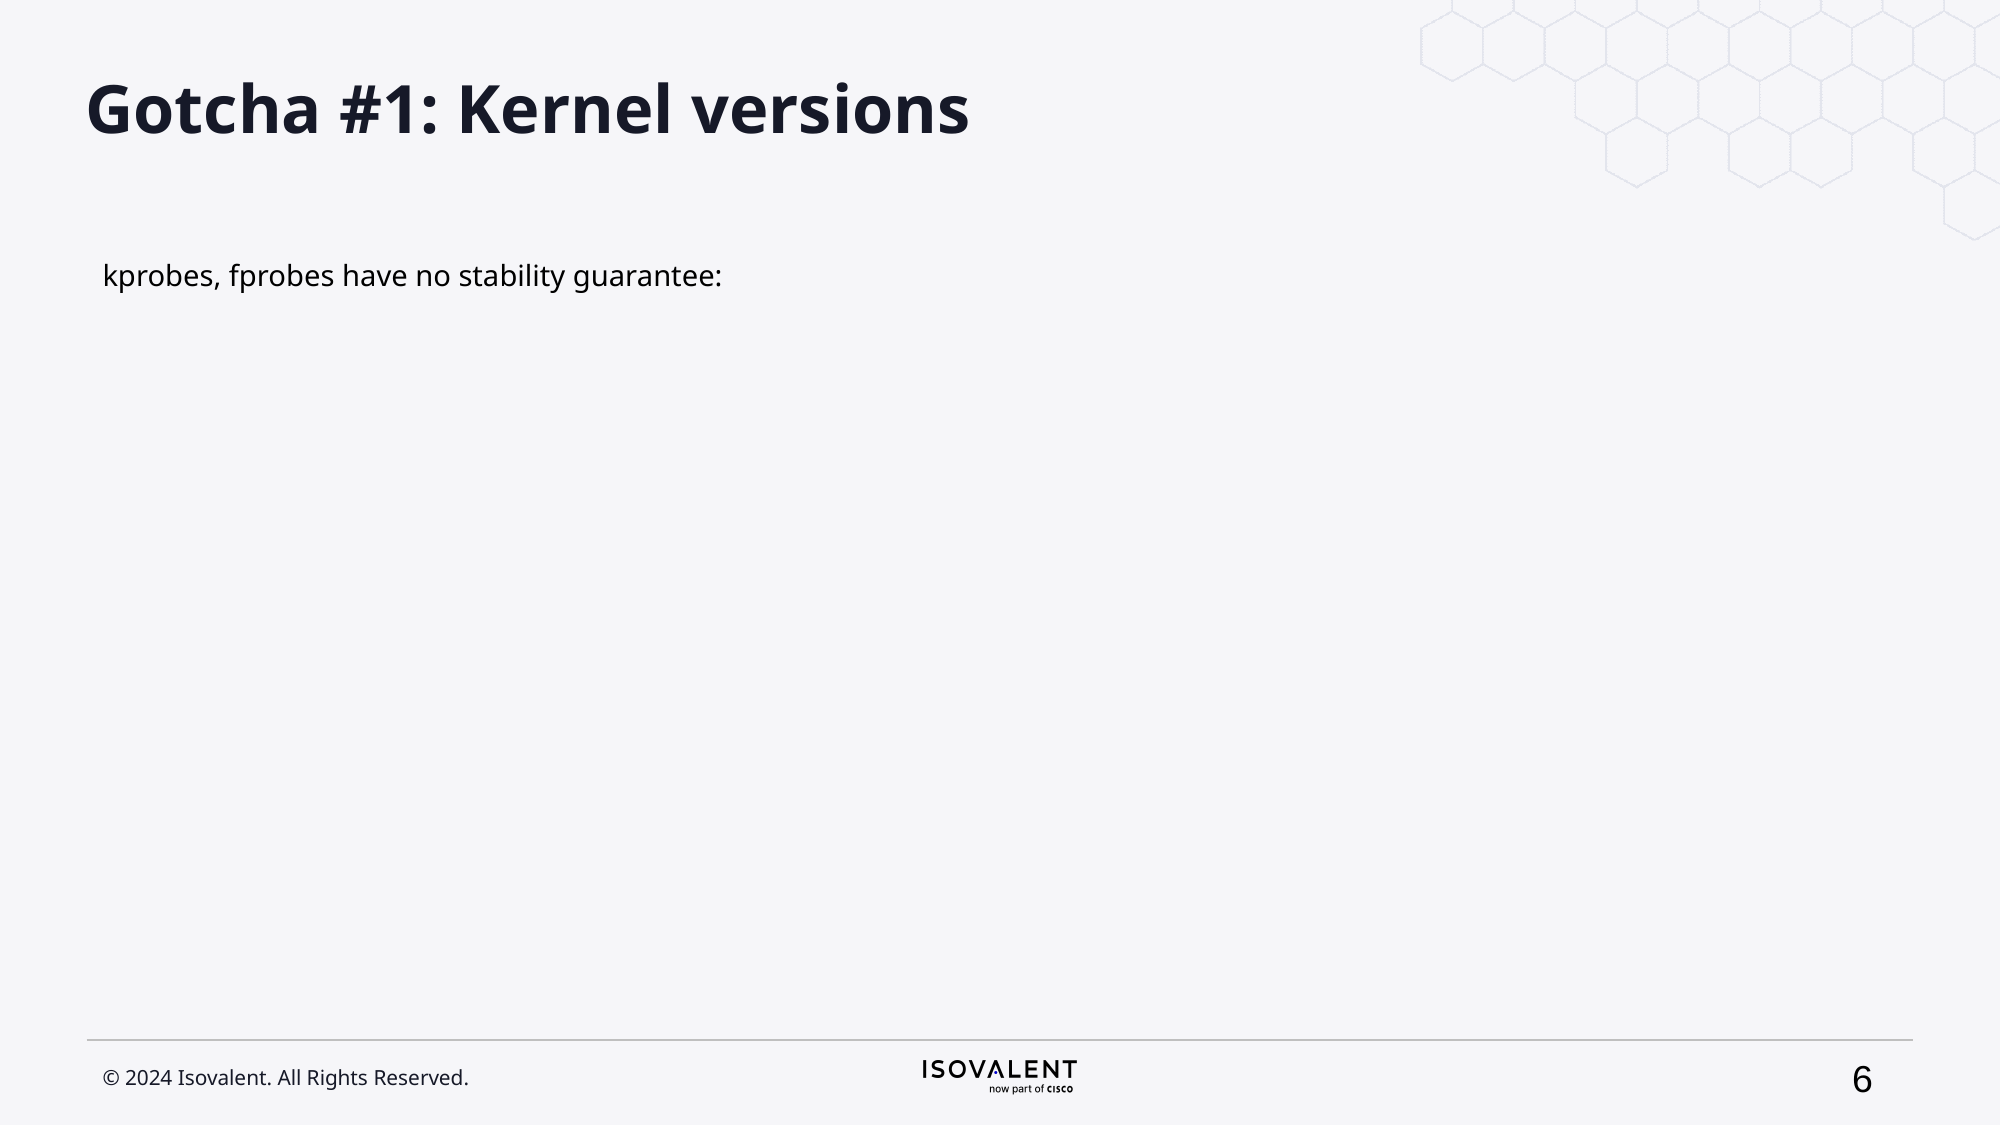

# Gotcha #1: Kernel versions
kprobes, fprobes have no stability guarantee: